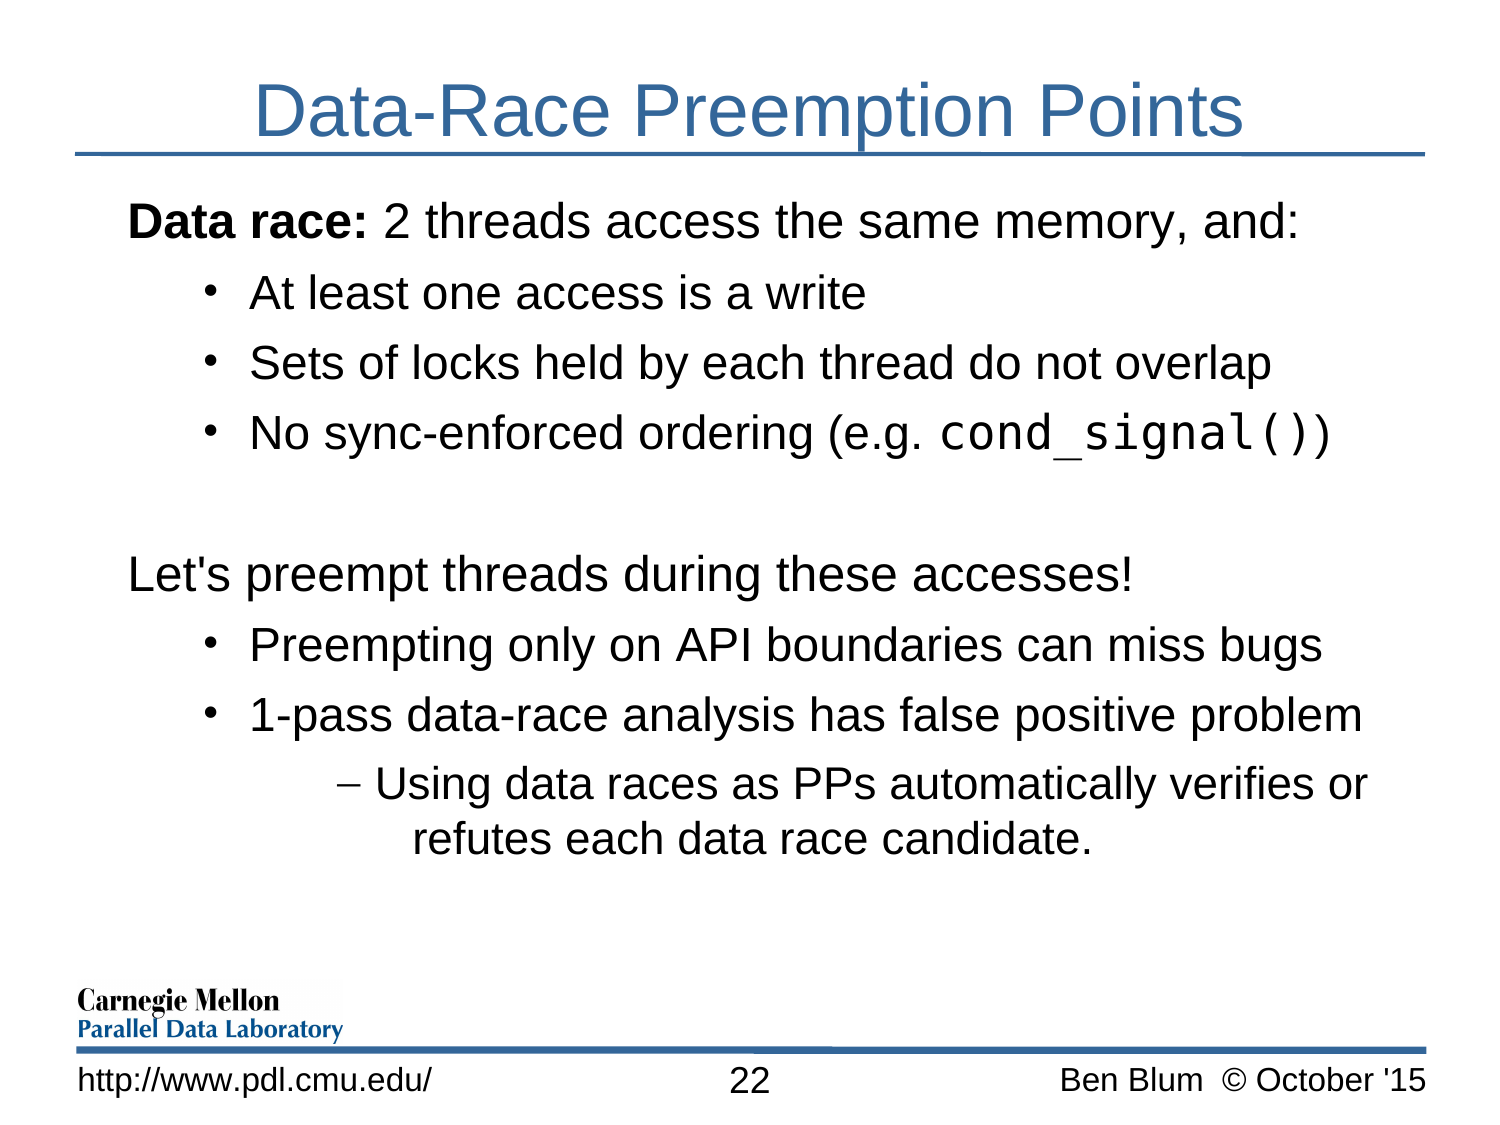

# Data-Race Preemption Points
Data race: 2 threads access the same memory, and:
At least one access is a write
Sets of locks held by each thread do not overlap
No sync-enforced ordering (e.g. cond_signal())
Let's preempt threads during these accesses!
Preempting only on API boundaries can miss bugs
1-pass data-race analysis has false positive problem
Using data races as PPs automatically verifies or refutes each data race candidate.
22